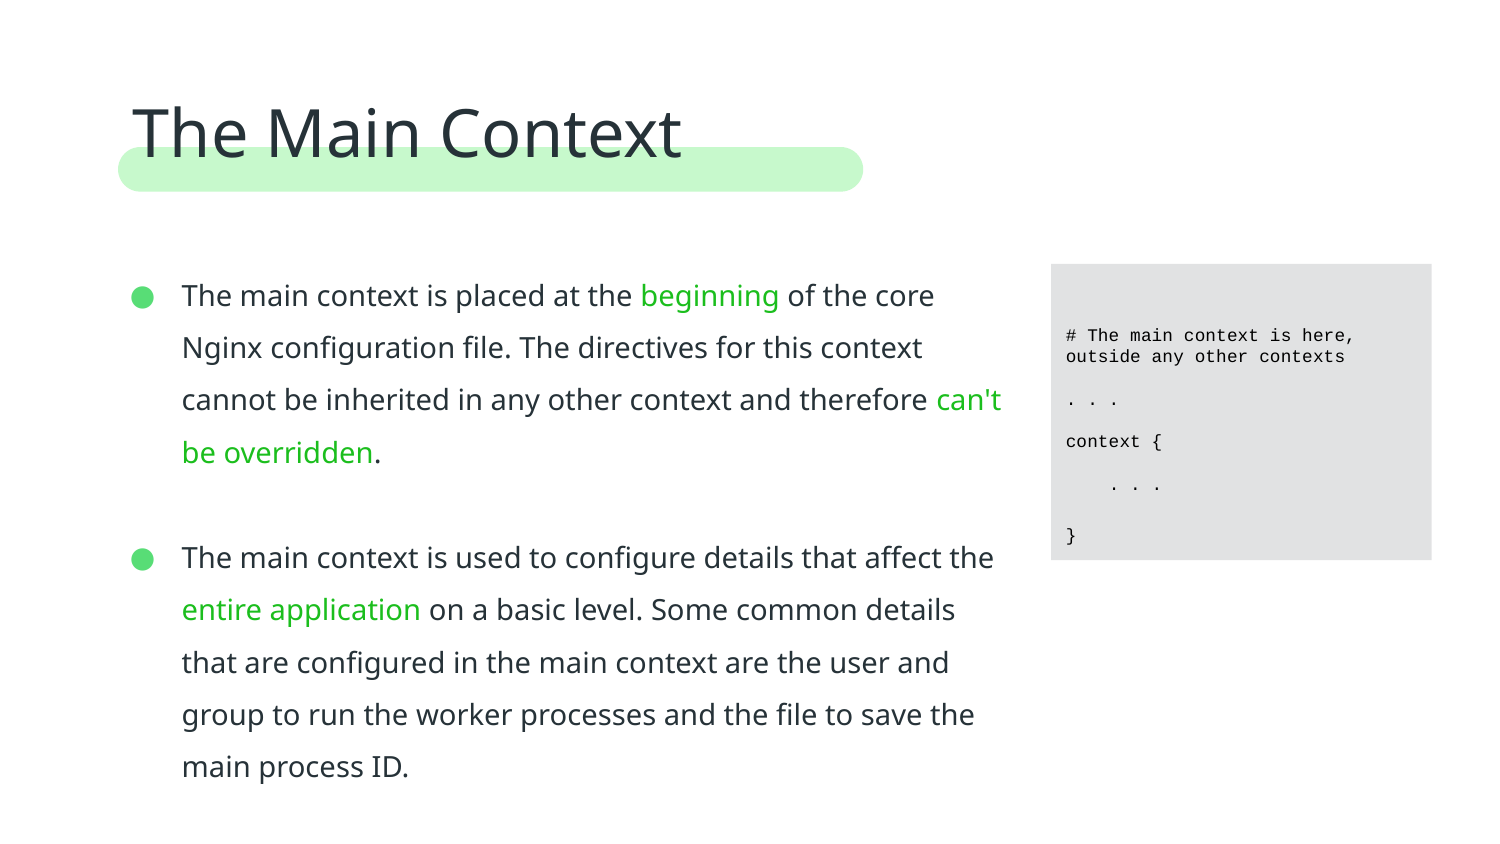

The Main Context
The main context is placed at the beginning of the core Nginx configuration file. The directives for this context cannot be inherited in any other context and therefore can't be overridden.
The main context is used to configure details that affect the entire application on a basic level. Some common details that are configured in the main context are the user and group to run the worker processes and the file to save the main process ID.
# The main context is here,
outside any other contexts
. . .
context {
 . . .
}